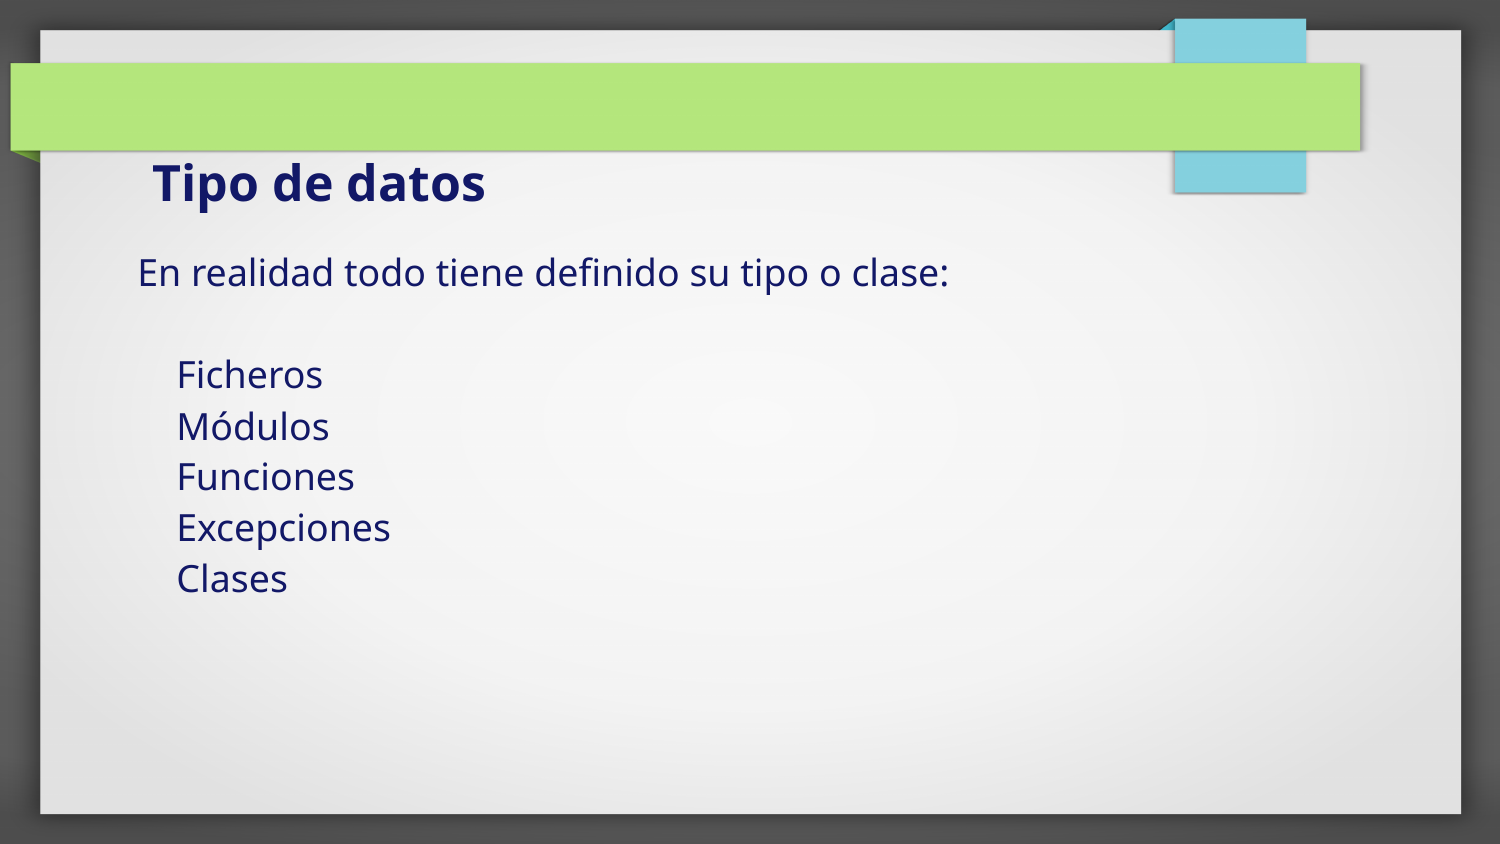

# Tipo de datos
En realidad todo tiene definido su tipo o clase:
 Ficheros
 Módulos
 Funciones
 Excepciones
 Clases